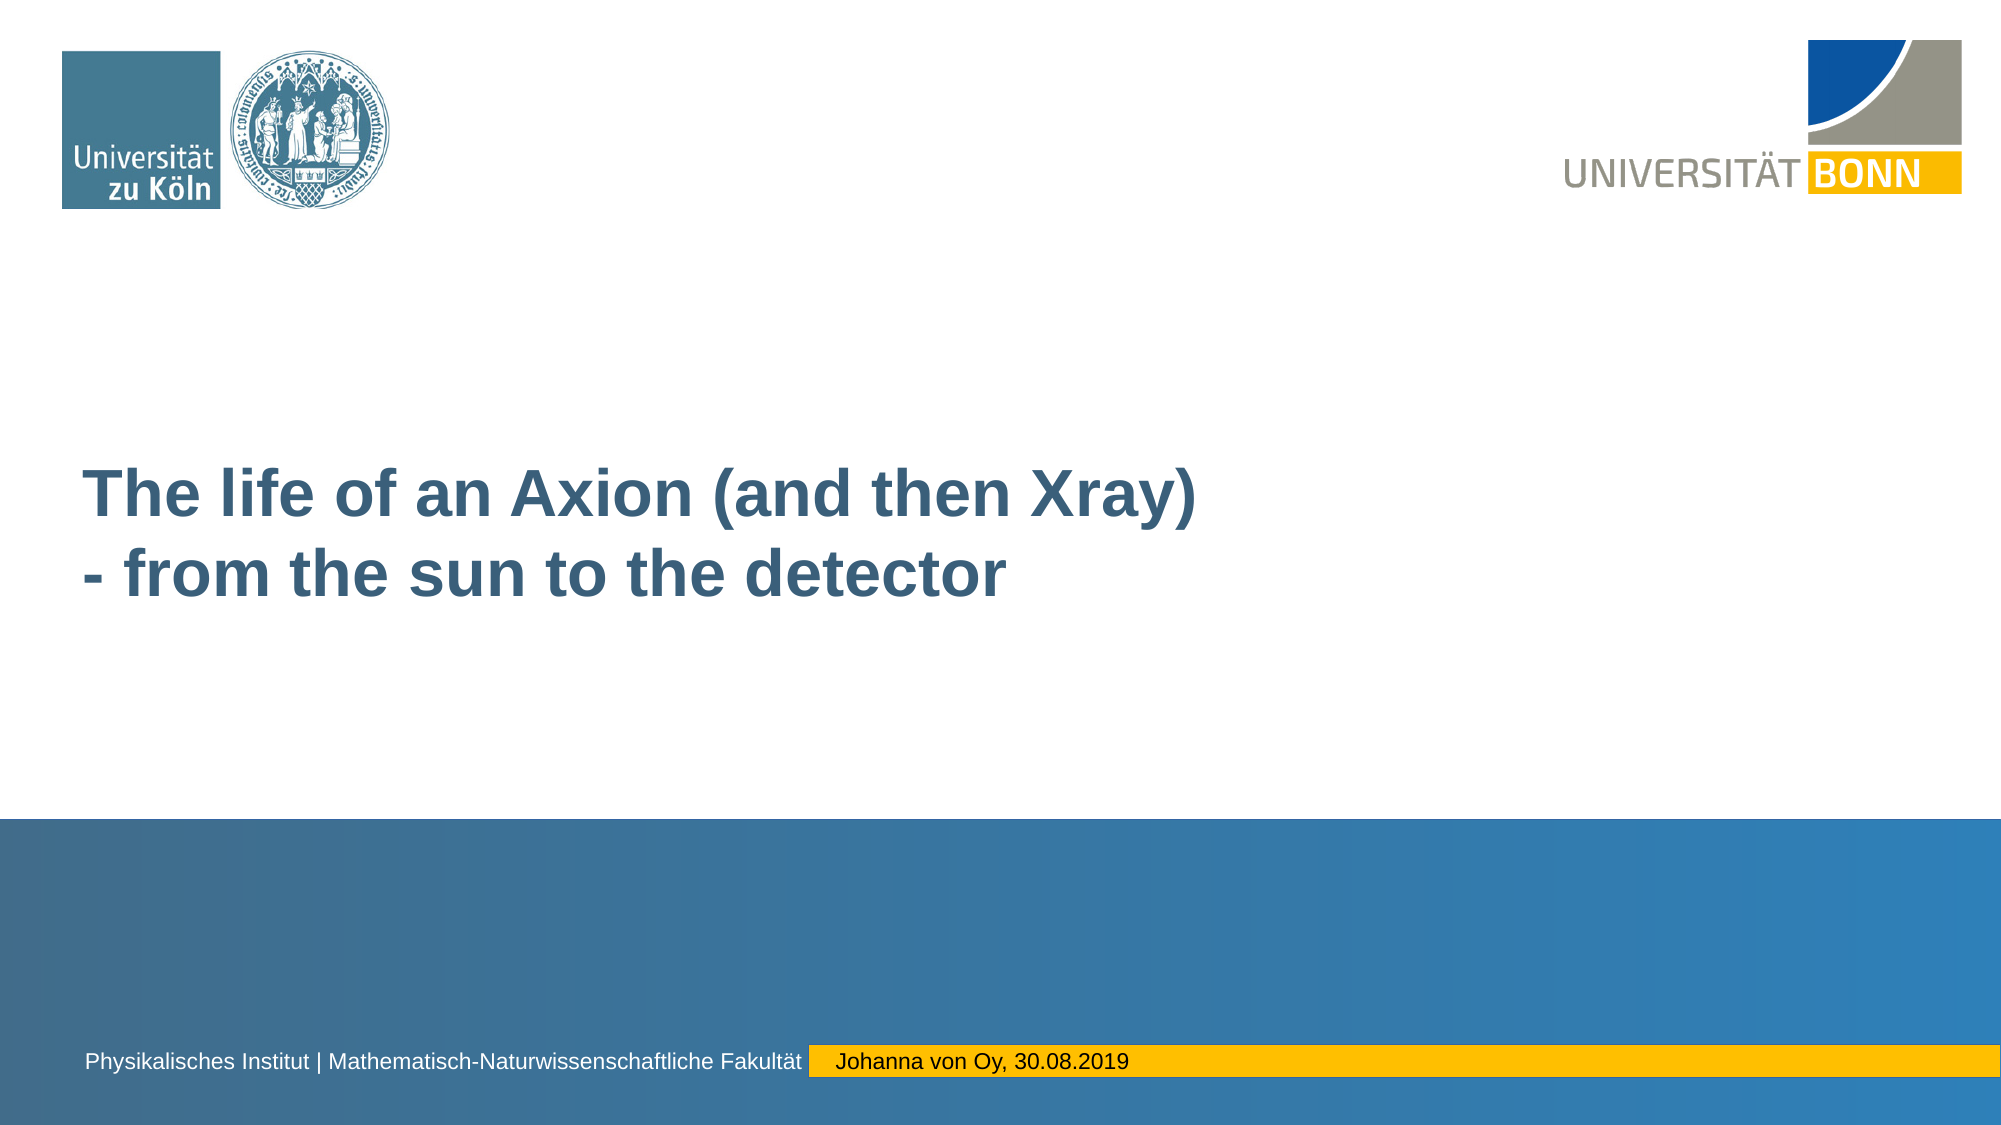

The life of an Axion (and then Xray)
- from the sun to the detector
Physikalisches Institut | Mathematisch-Naturwissenschaftliche Fakultät
 Johanna von Oy, 30.08.2019